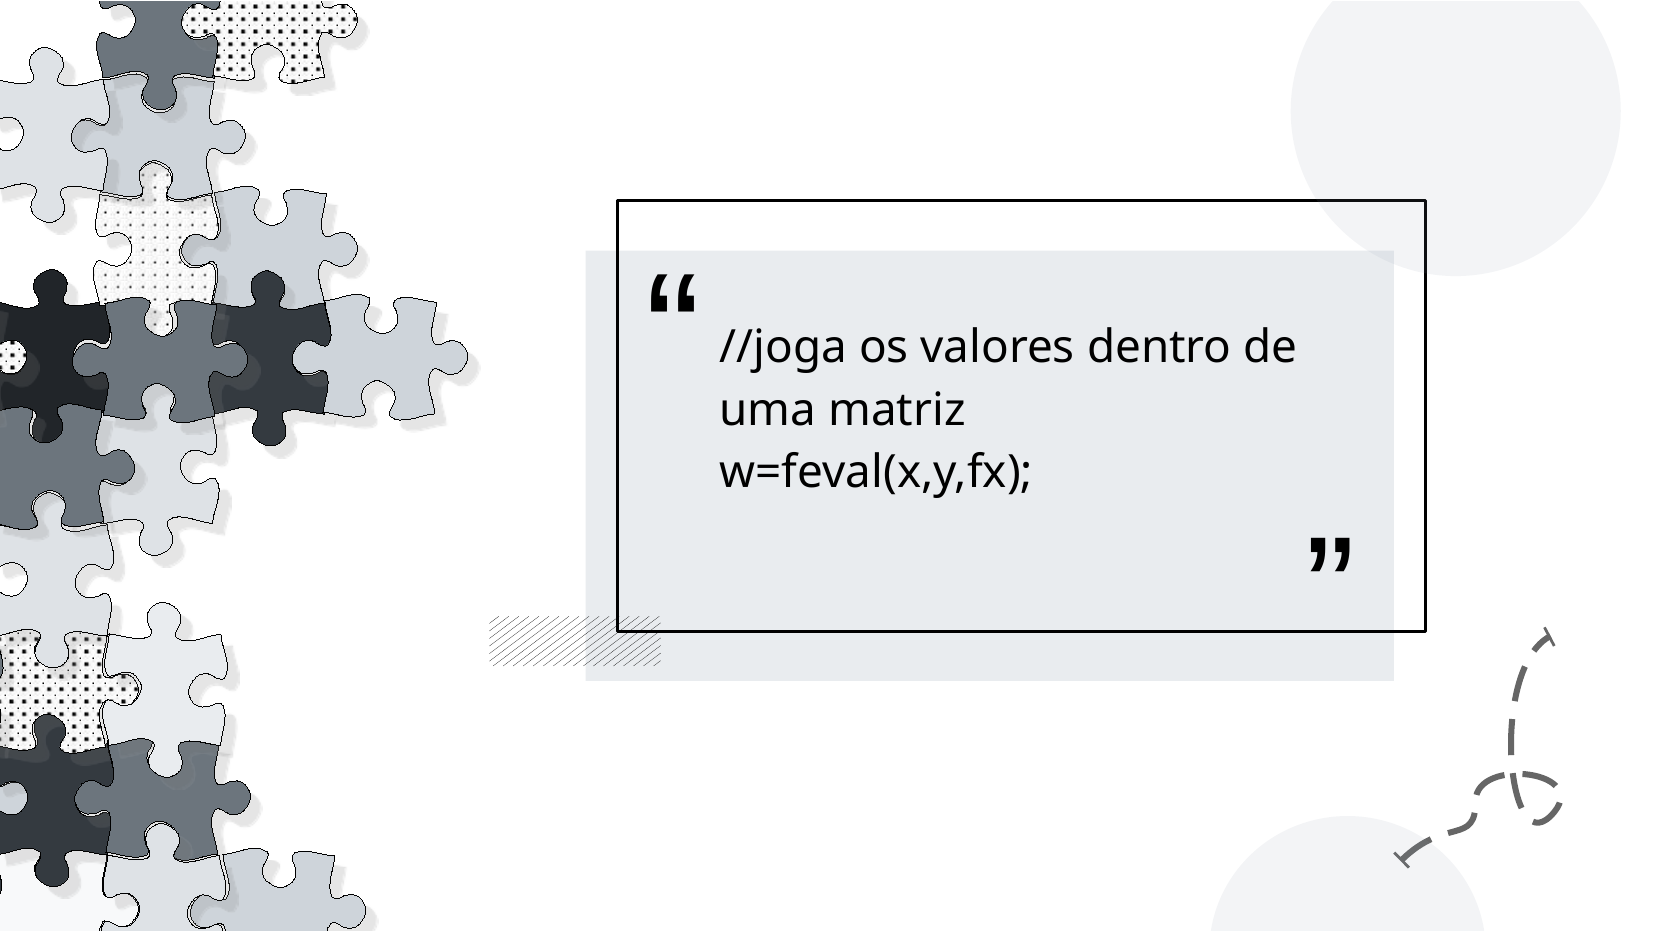

//joga os valores dentro de uma matriz
w=feval(x,y,fx);